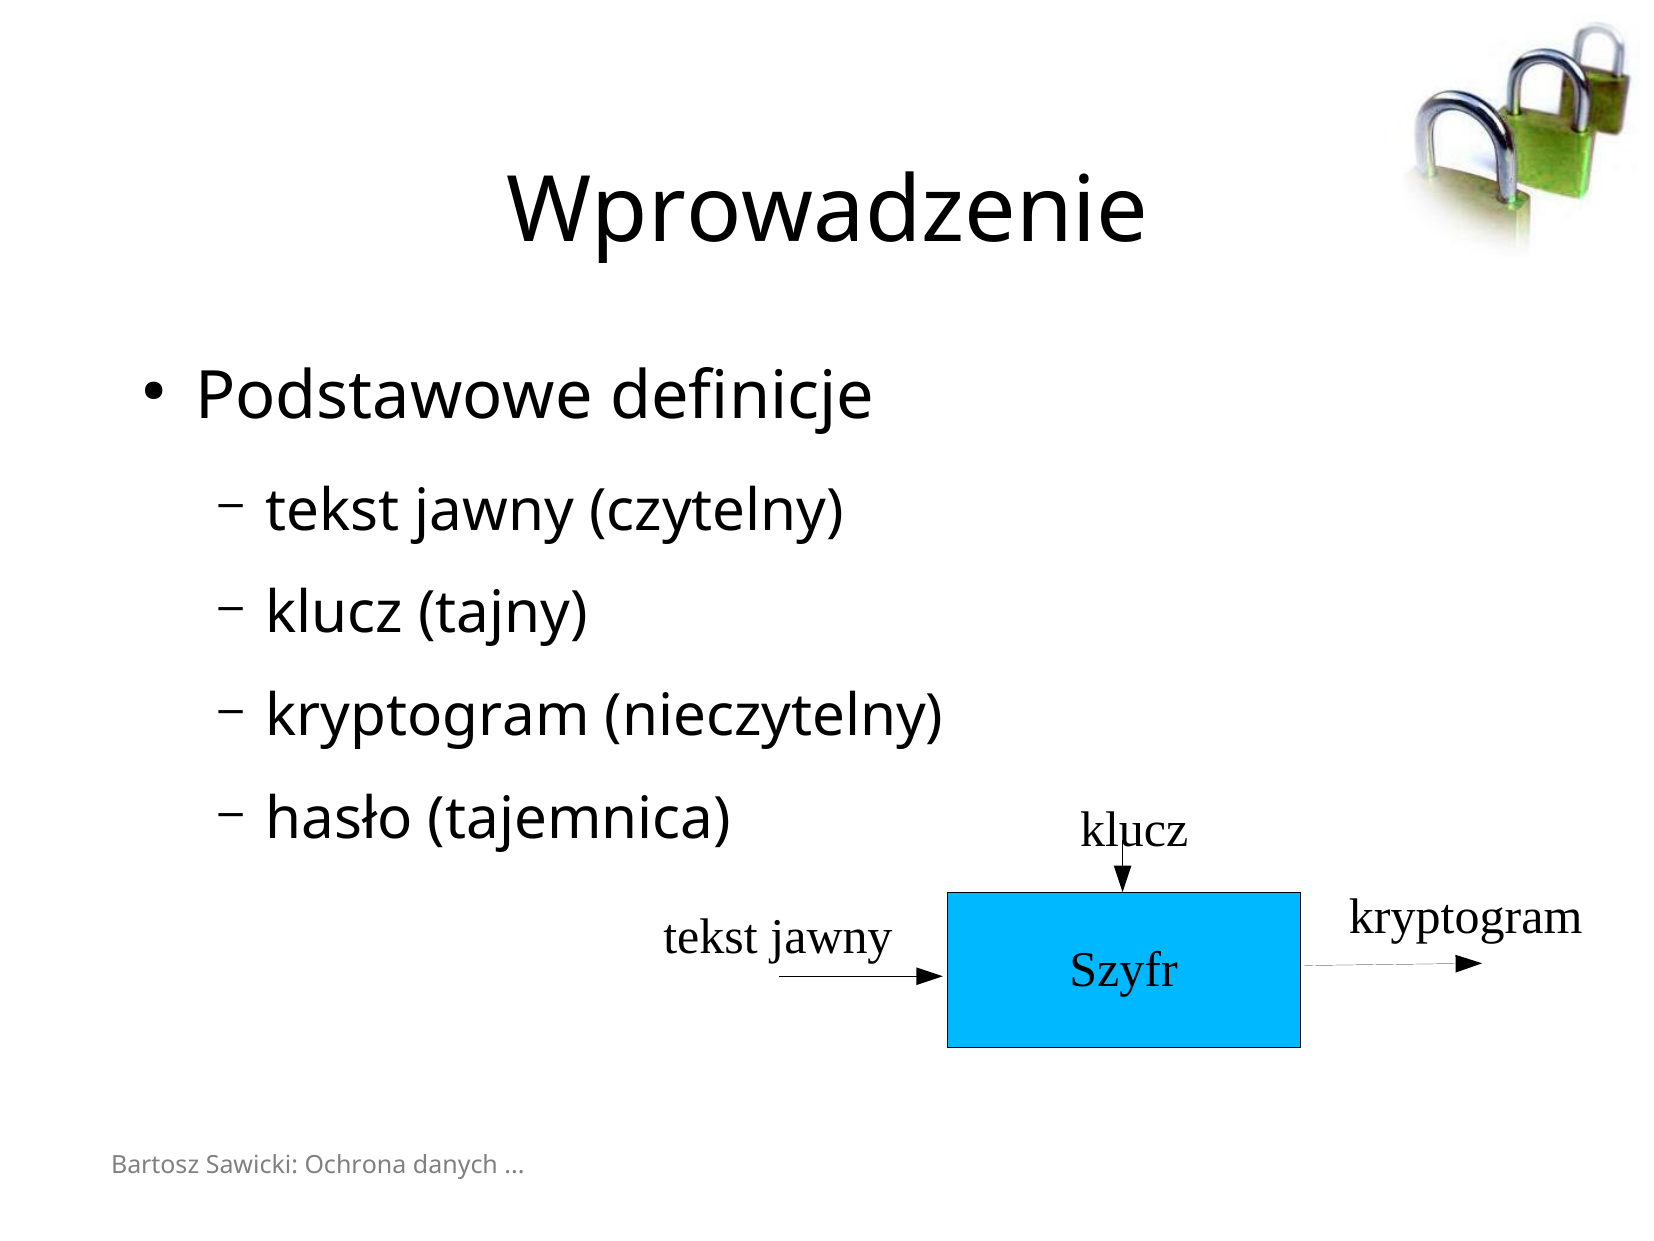

# Wprowadzenie
Podstawowe definicje
tekst jawny (czytelny)
klucz (tajny)
kryptogram (nieczytelny)
hasło (tajemnica)
klucz
kryptogram
Szyfr
tekst jawny